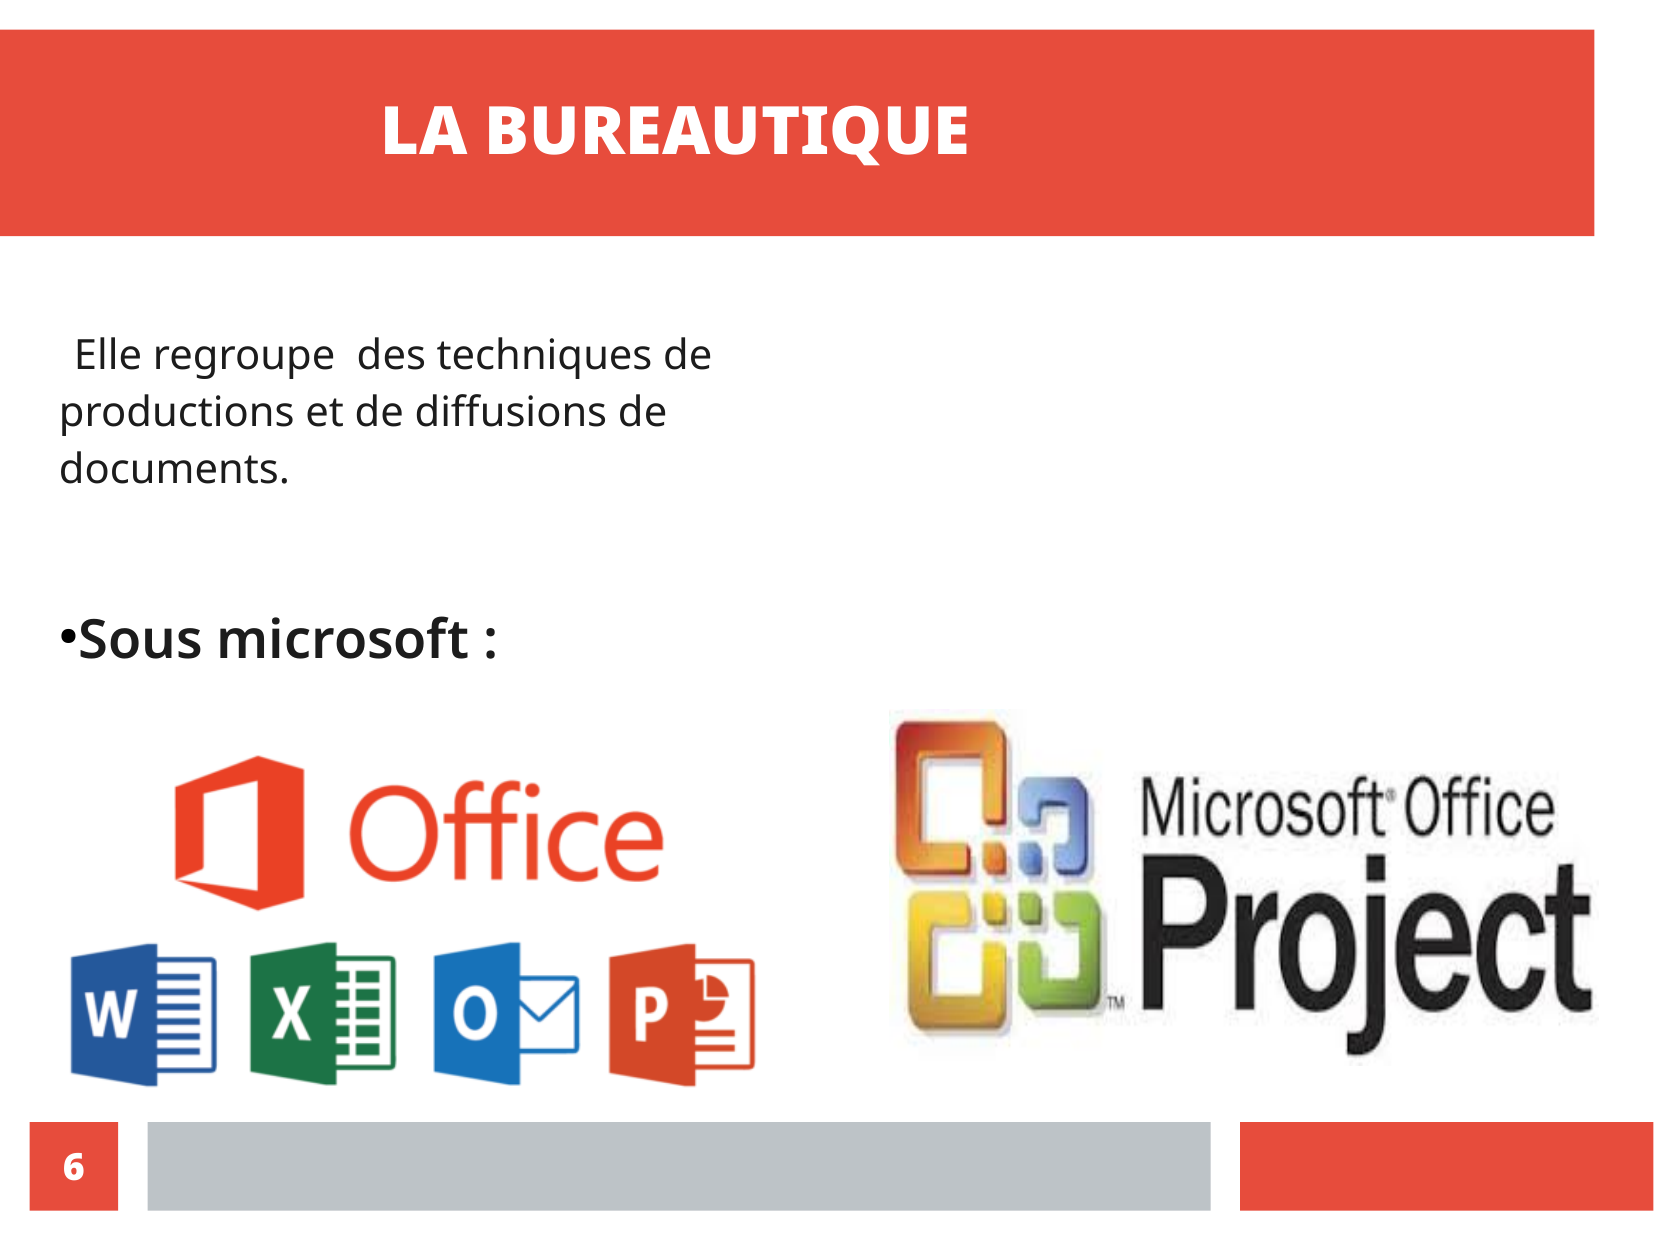

# LA BUREAUTIQUE
Elle regroupe des techniques de productions et de diffusions de documents.
Sous microsoft :
6